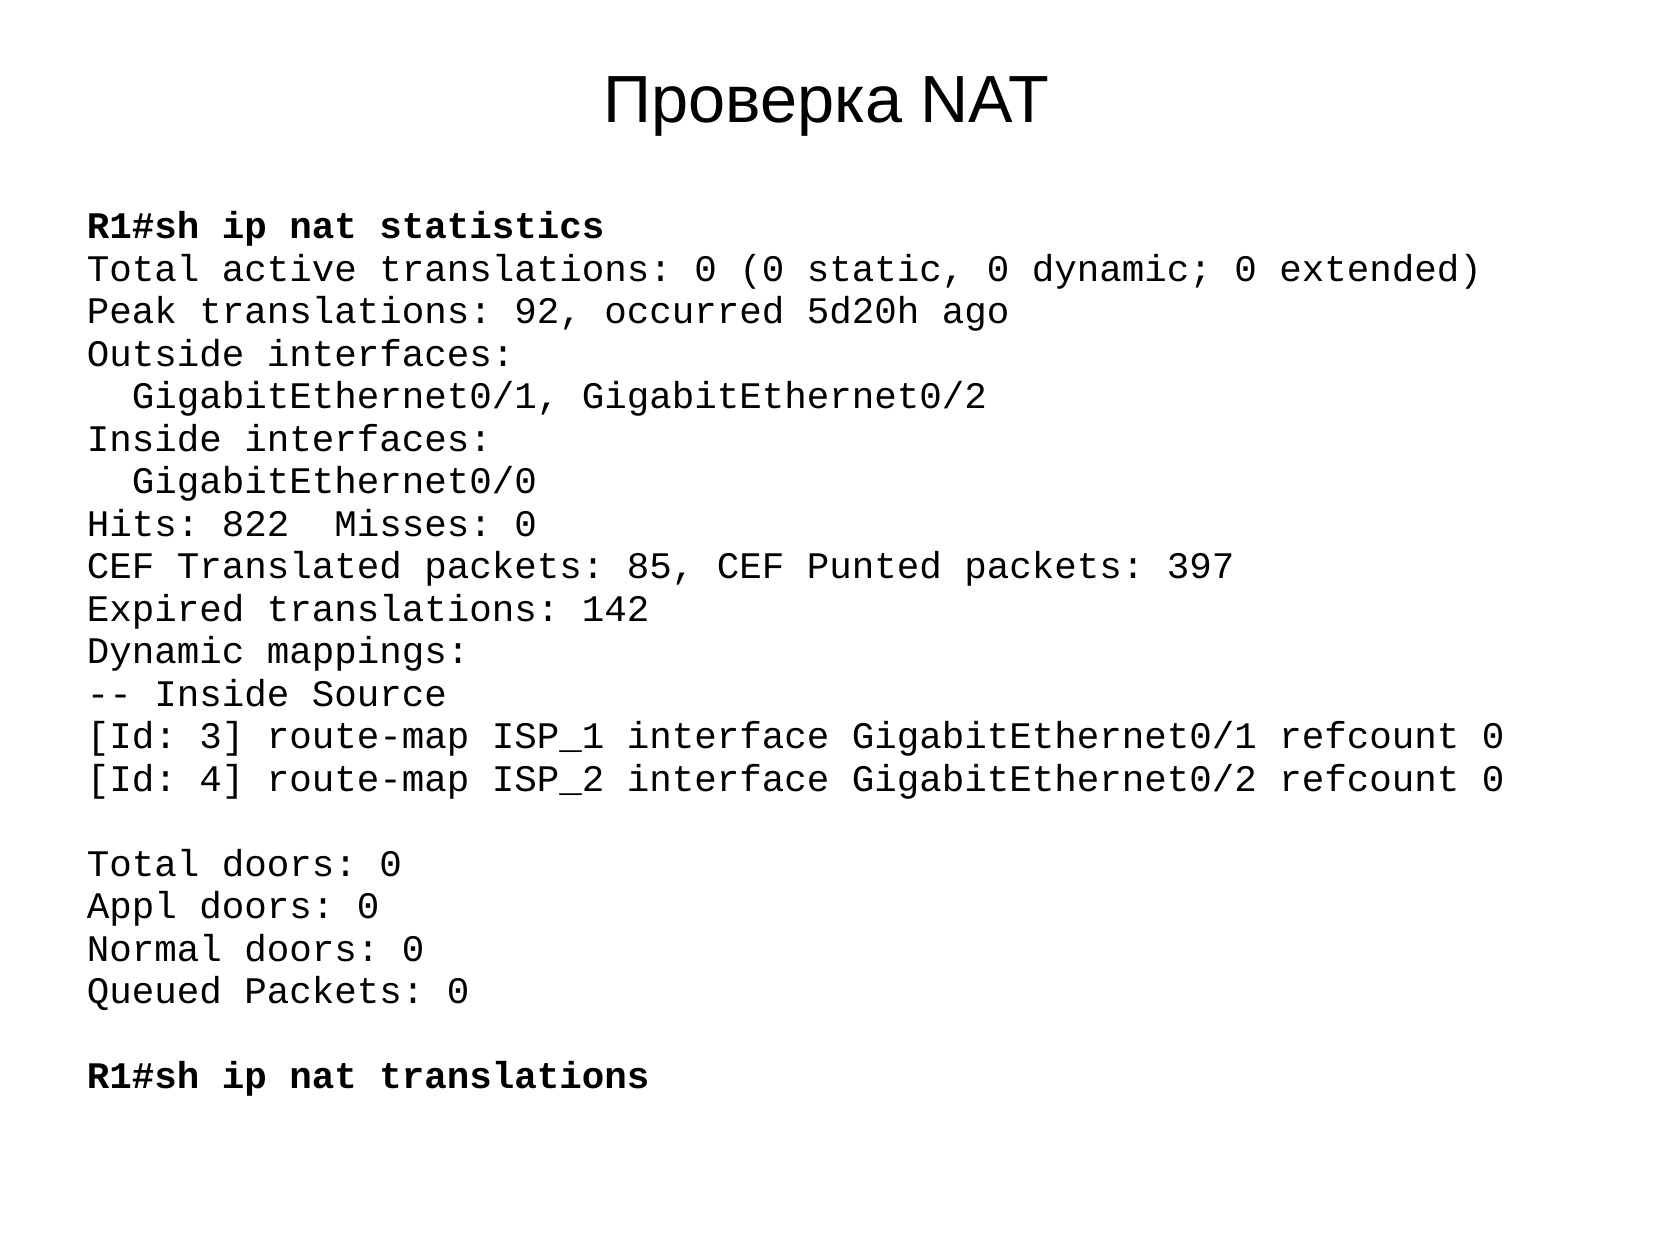

# Проверка NAT
R1#sh ip nat statistics
Total active translations: 0 (0 static, 0 dynamic; 0 extended)
Peak translations: 92, occurred 5d20h ago
Outside interfaces:
 GigabitEthernet0/1, GigabitEthernet0/2
Inside interfaces:
 GigabitEthernet0/0
Hits: 822 Misses: 0
CEF Translated packets: 85, CEF Punted packets: 397
Expired translations: 142
Dynamic mappings:
-- Inside Source
[Id: 3] route-map ISP_1 interface GigabitEthernet0/1 refcount 0
[Id: 4] route-map ISP_2 interface GigabitEthernet0/2 refcount 0
Total doors: 0
Appl doors: 0
Normal doors: 0
Queued Packets: 0
R1#sh ip nat translations